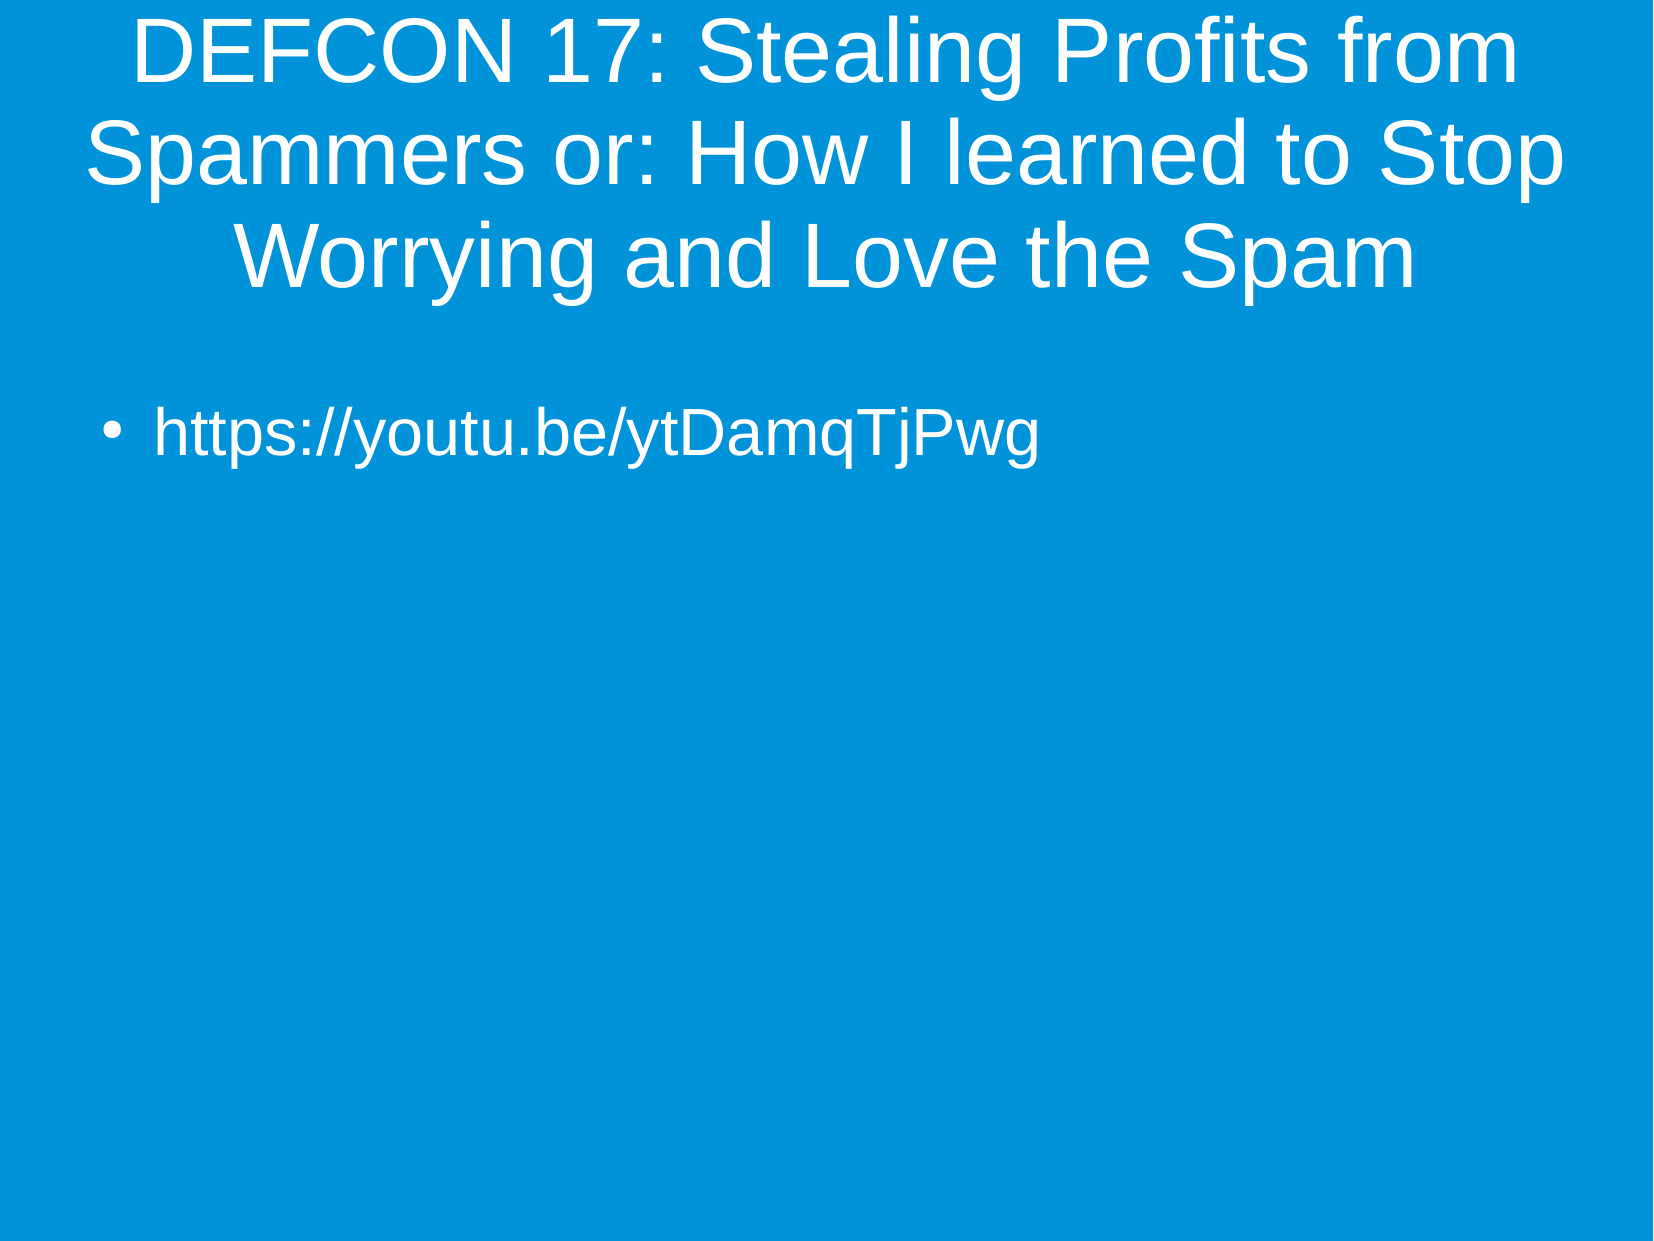

# DEFCON 17: Stealing Profits from Spammers or: How I learned to Stop Worrying and Love the Spam
https://youtu.be/ytDamqTjPwg